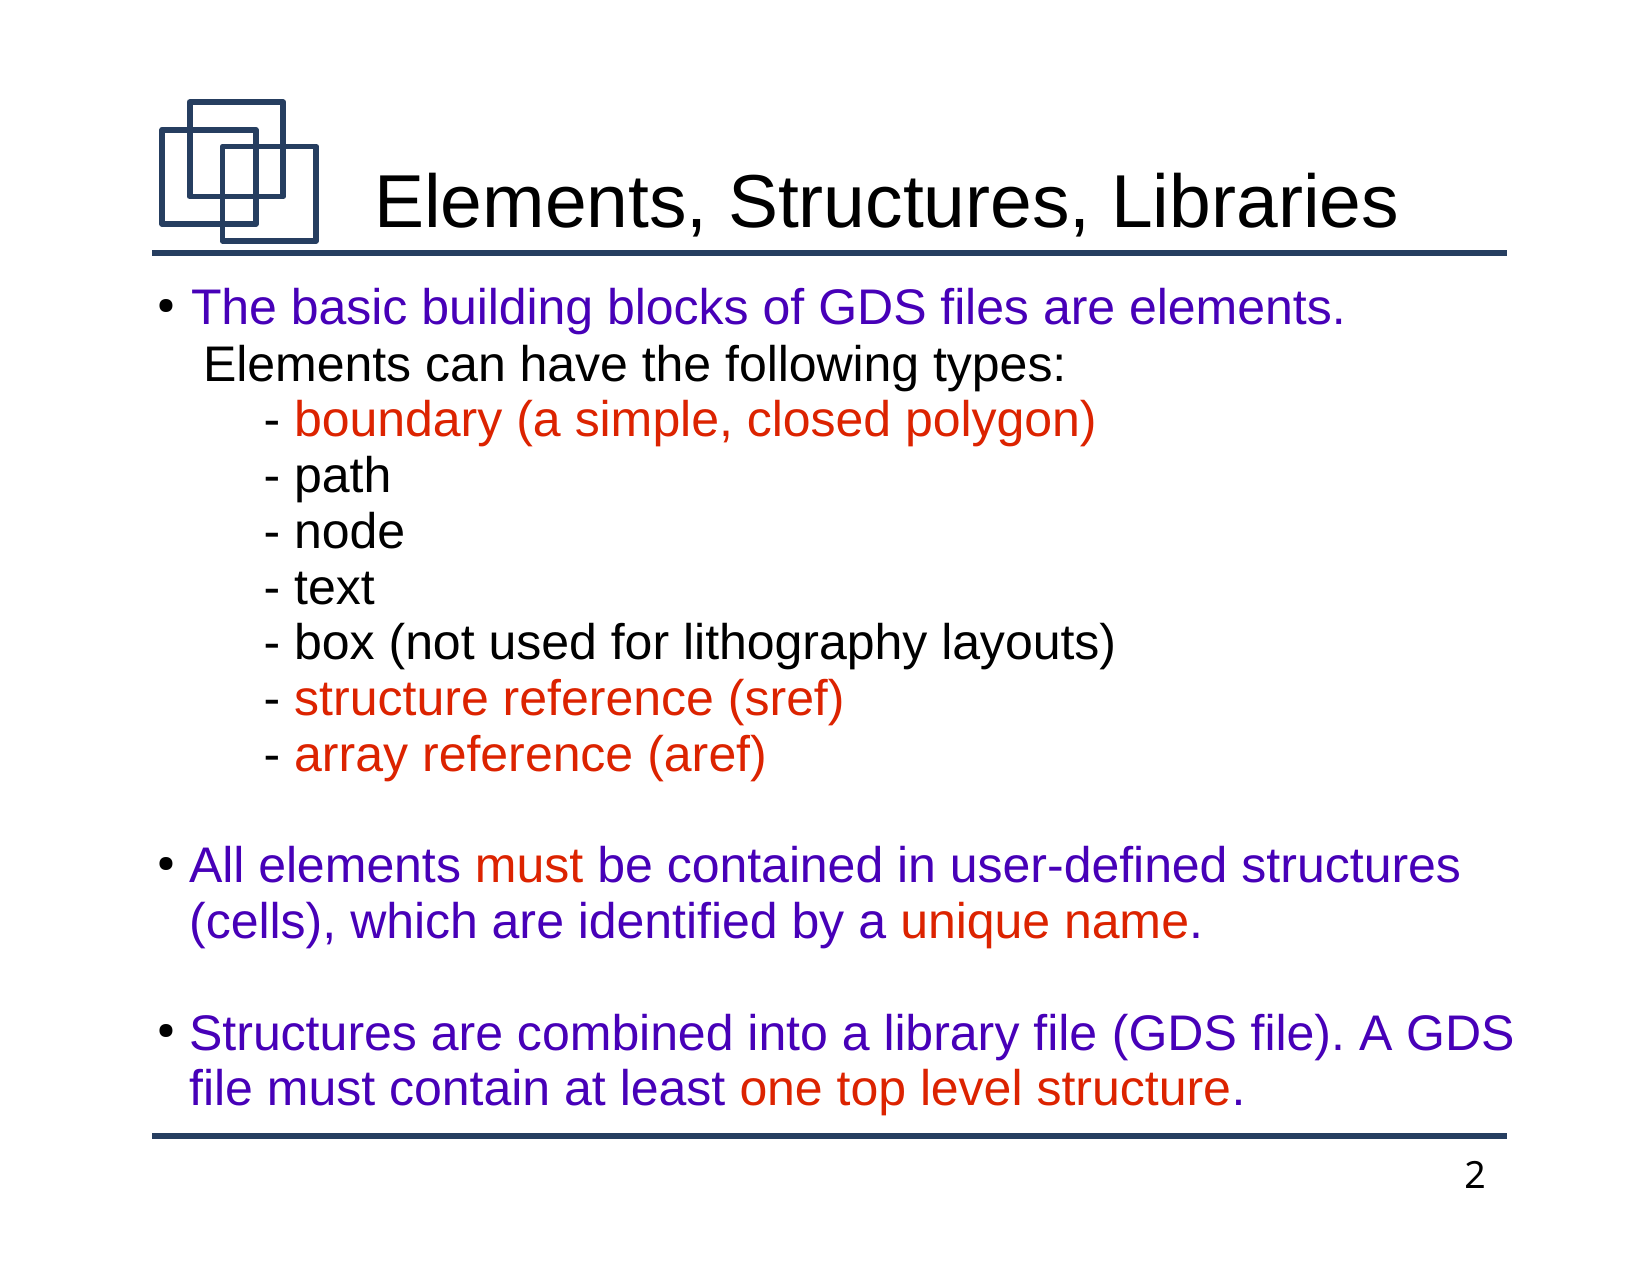

# Elements, Structures, Libraries
 The basic building blocks of GDS files are elements.
 Elements can have the following types:
- boundary (a simple, closed polygon)
- path
- node
- text
- box (not used for lithography layouts)
- structure reference (sref)
- array reference (aref)
 All elements must be contained in user-defined structures
 (cells), which are identified by a unique name.
 Structures are combined into a library file (GDS file). A GDS
 file must contain at least one top level structure.